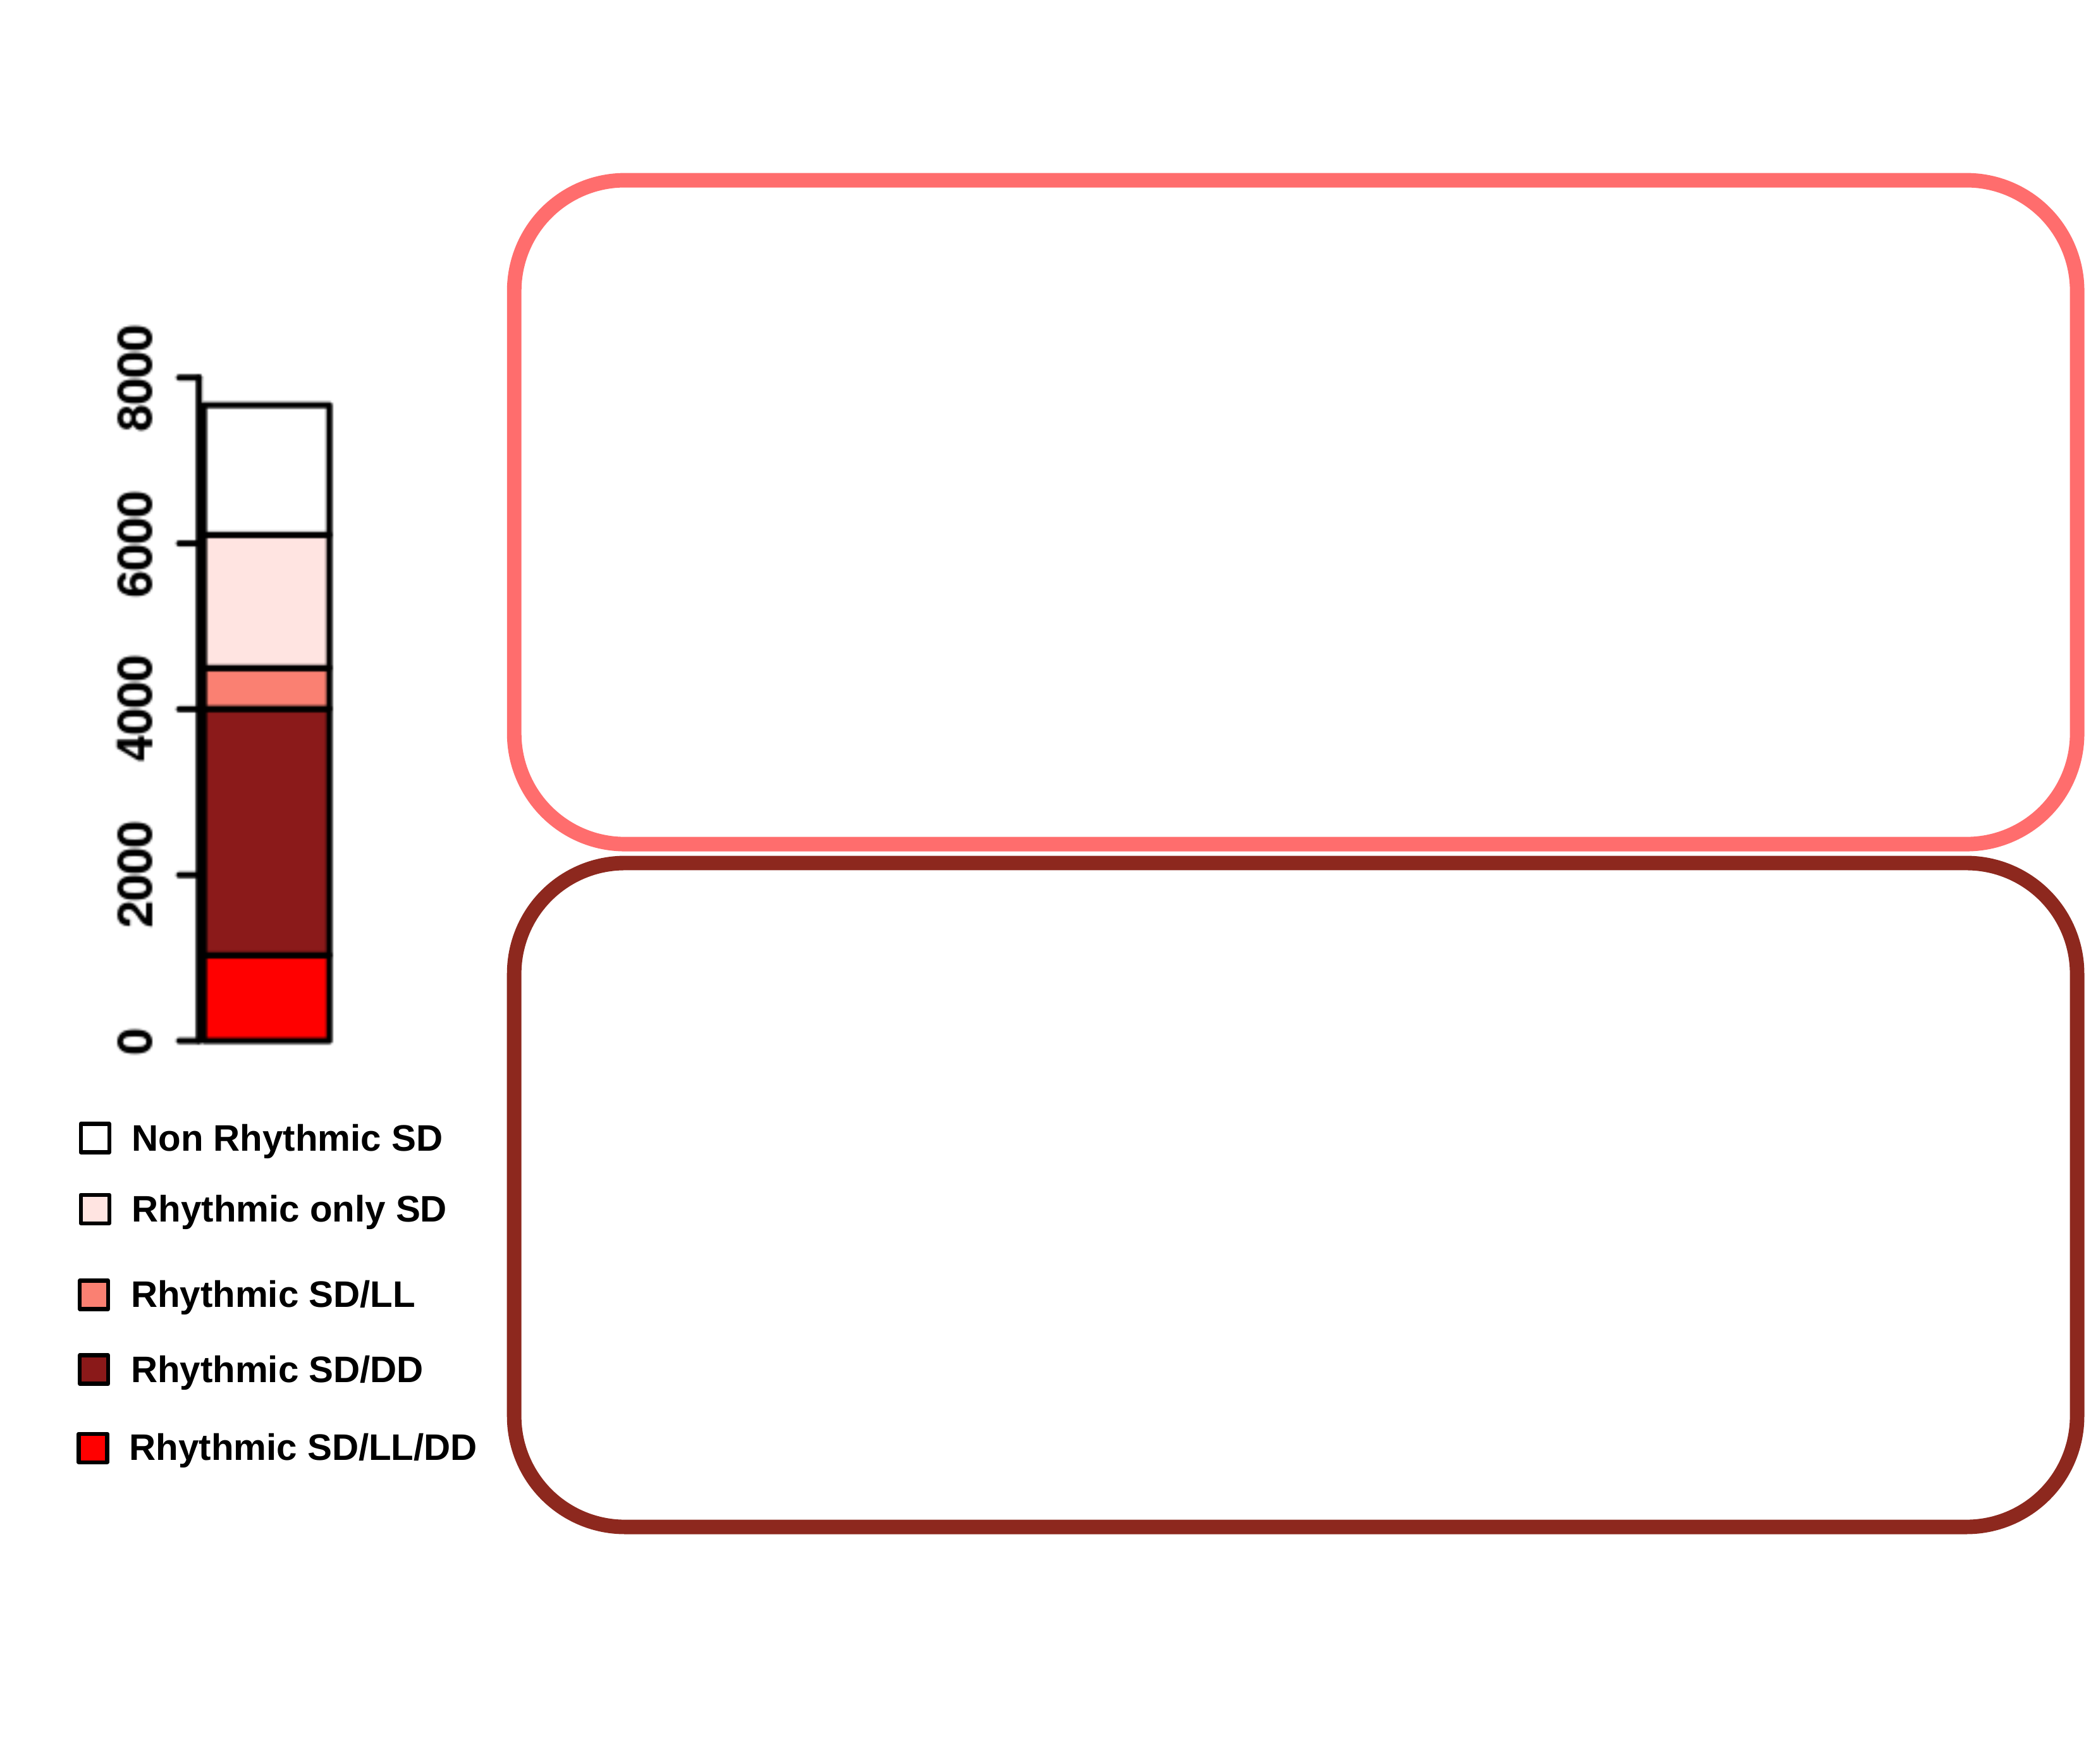

Non Rhythmic SD
Rhythmic only SD
Rhythmic SD/LL
Rhythmic SD/DD
Rhythmic SD/LL/DD